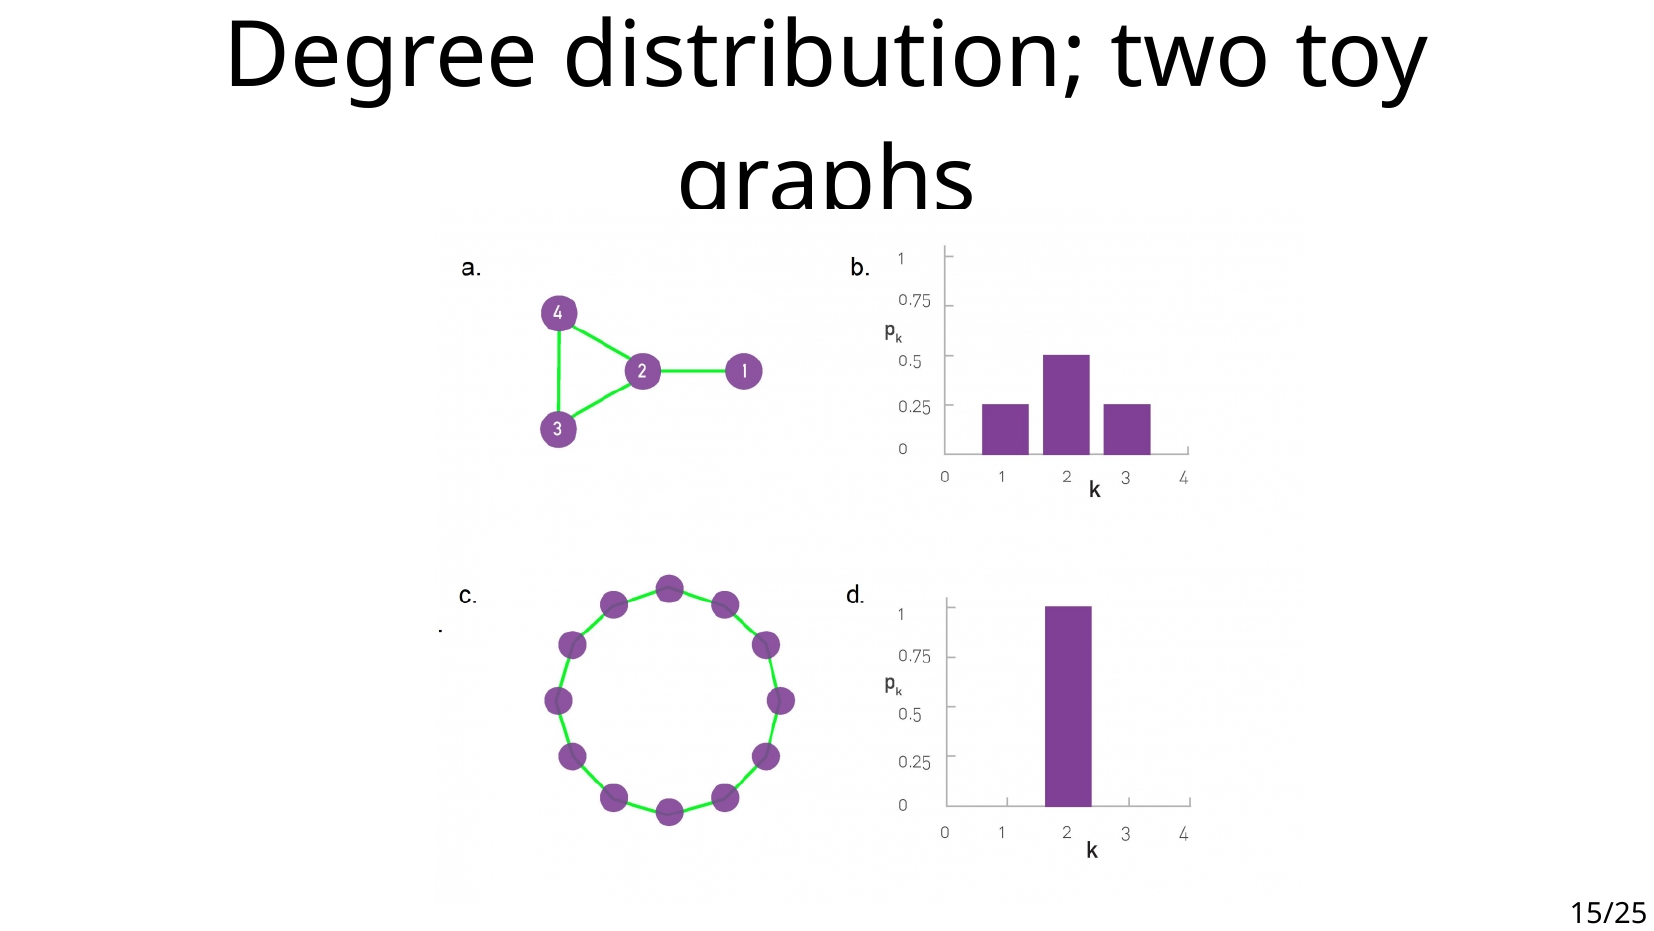

# Degree distribution; two toy graphs
15